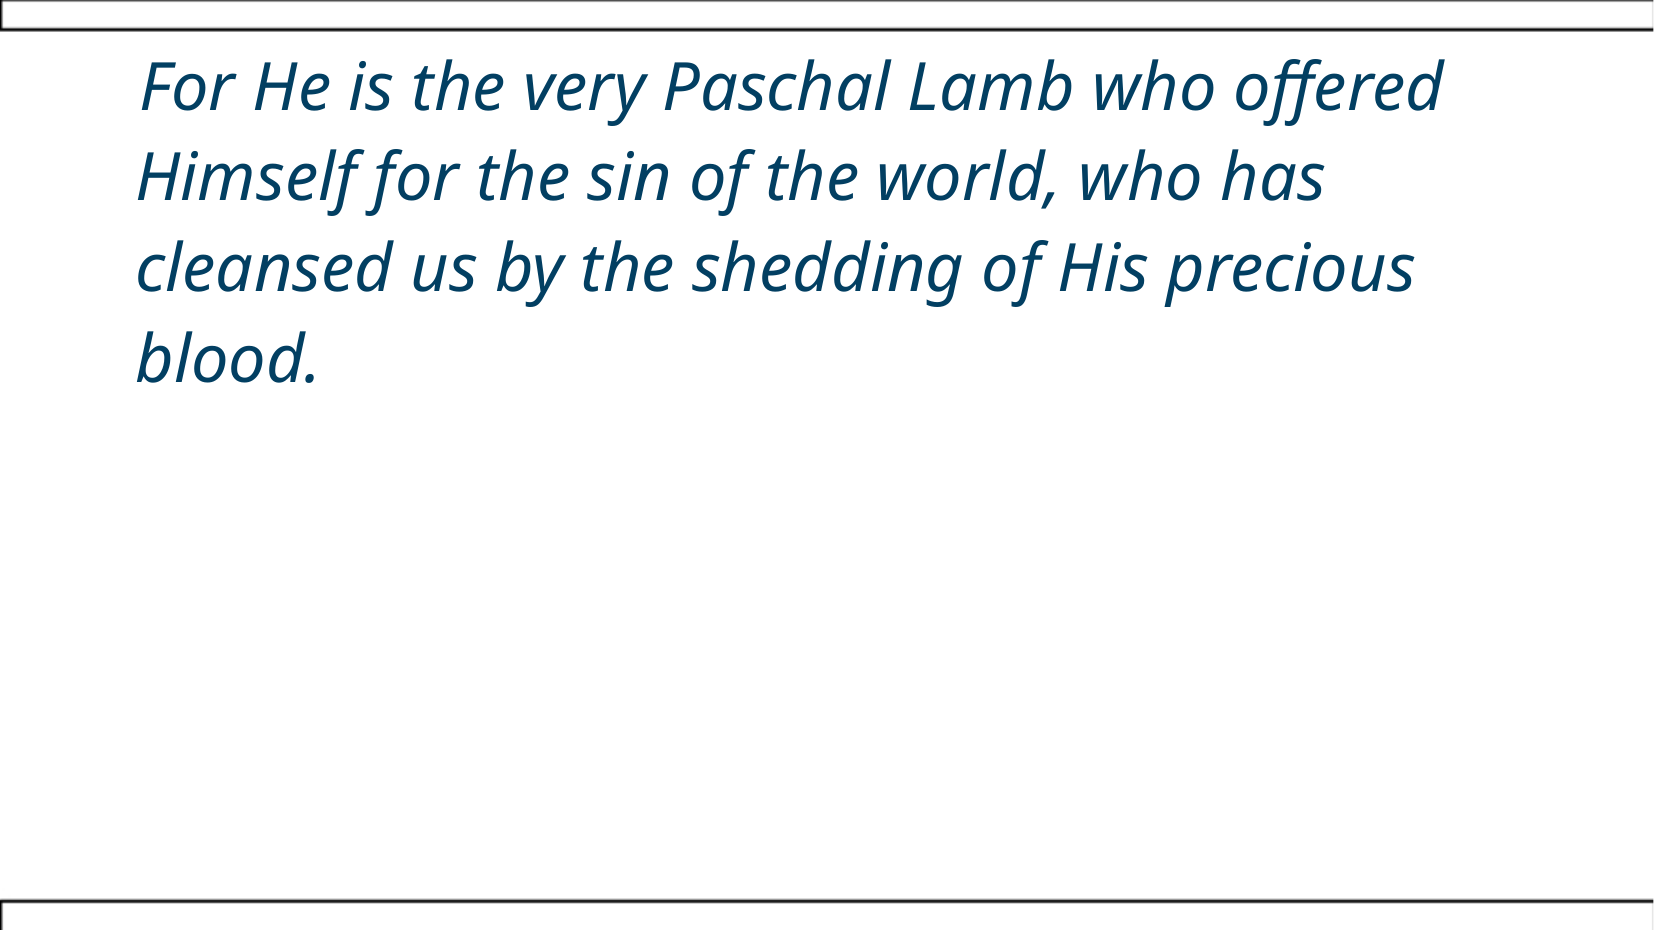

For He is the very Paschal Lamb who offered
 Himself for the sin of the world, who has
 cleansed us by the shedding of His precious
 blood.